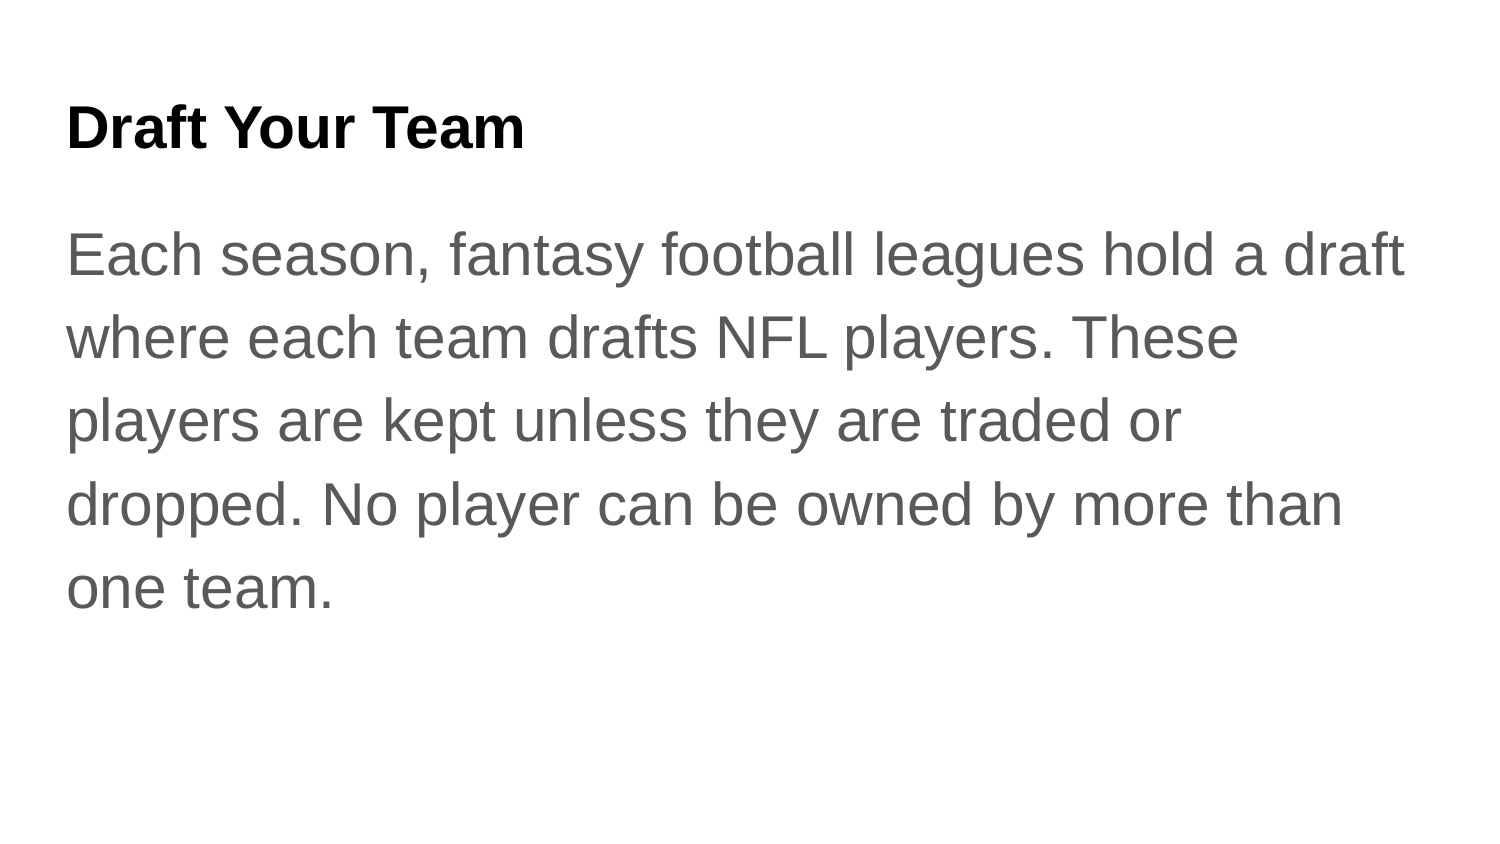

# Draft Your Team
Each season, fantasy football leagues hold a draft where each team drafts NFL players. These players are kept unless they are traded or dropped. No player can be owned by more than one team.